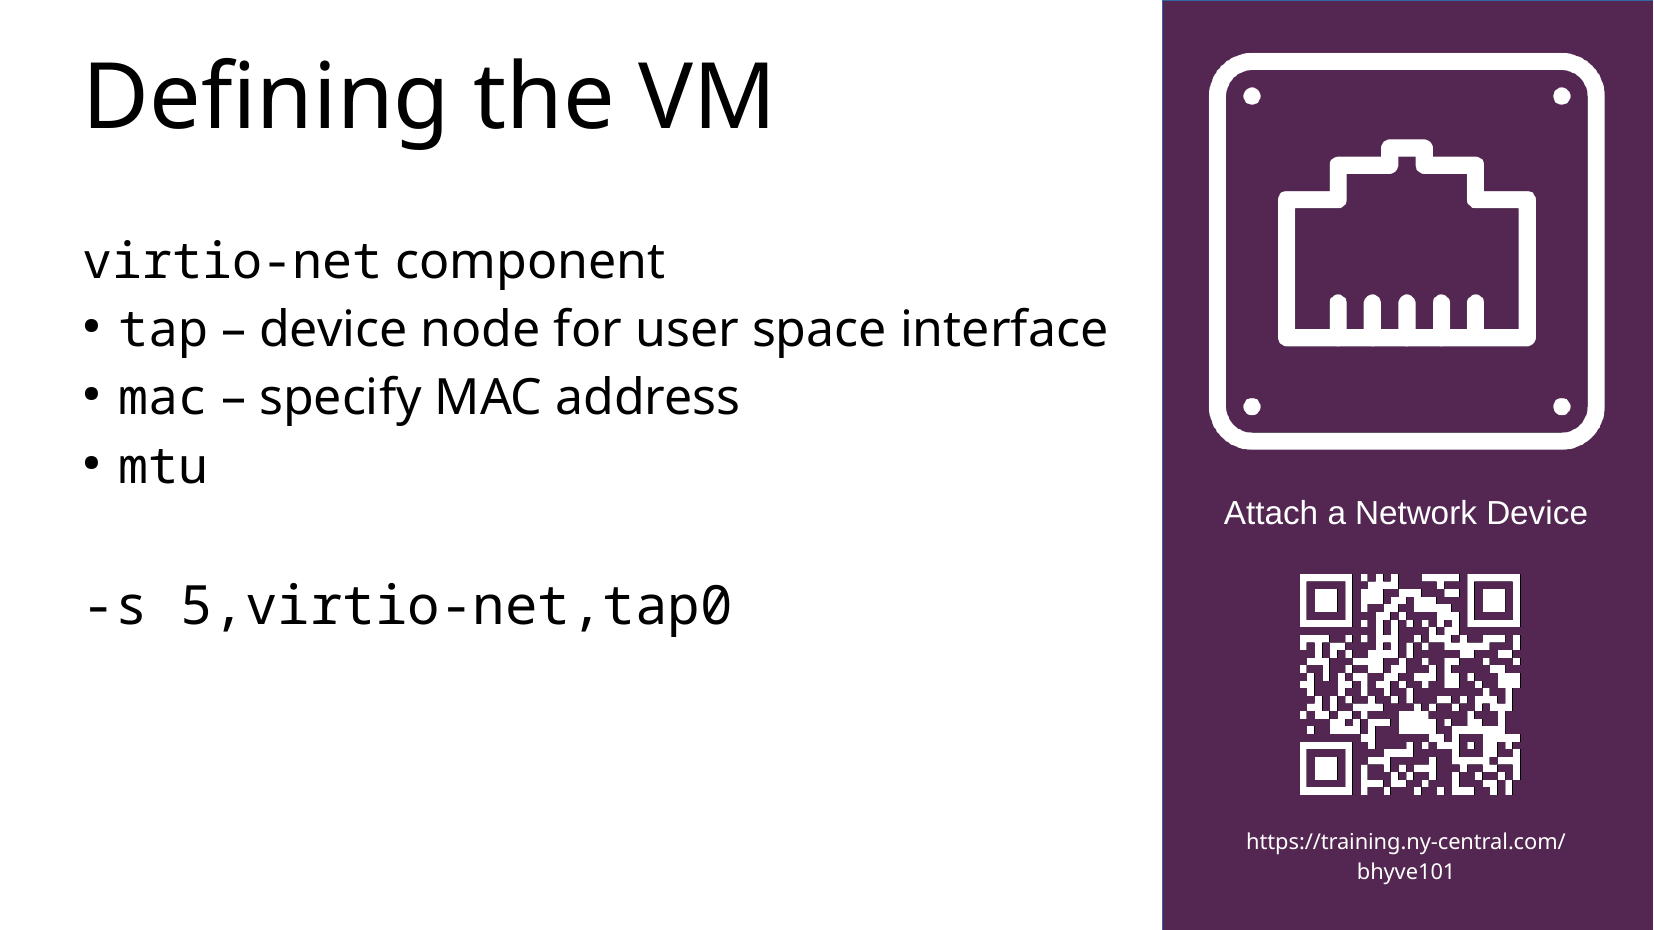

# Defining the VM
virtio-net component
tap – device node for user space interface
mac – specify MAC address
mtu
-s 5,virtio-net,tap0
Attach a Network Device
https://training.ny-central.com/bhyve101